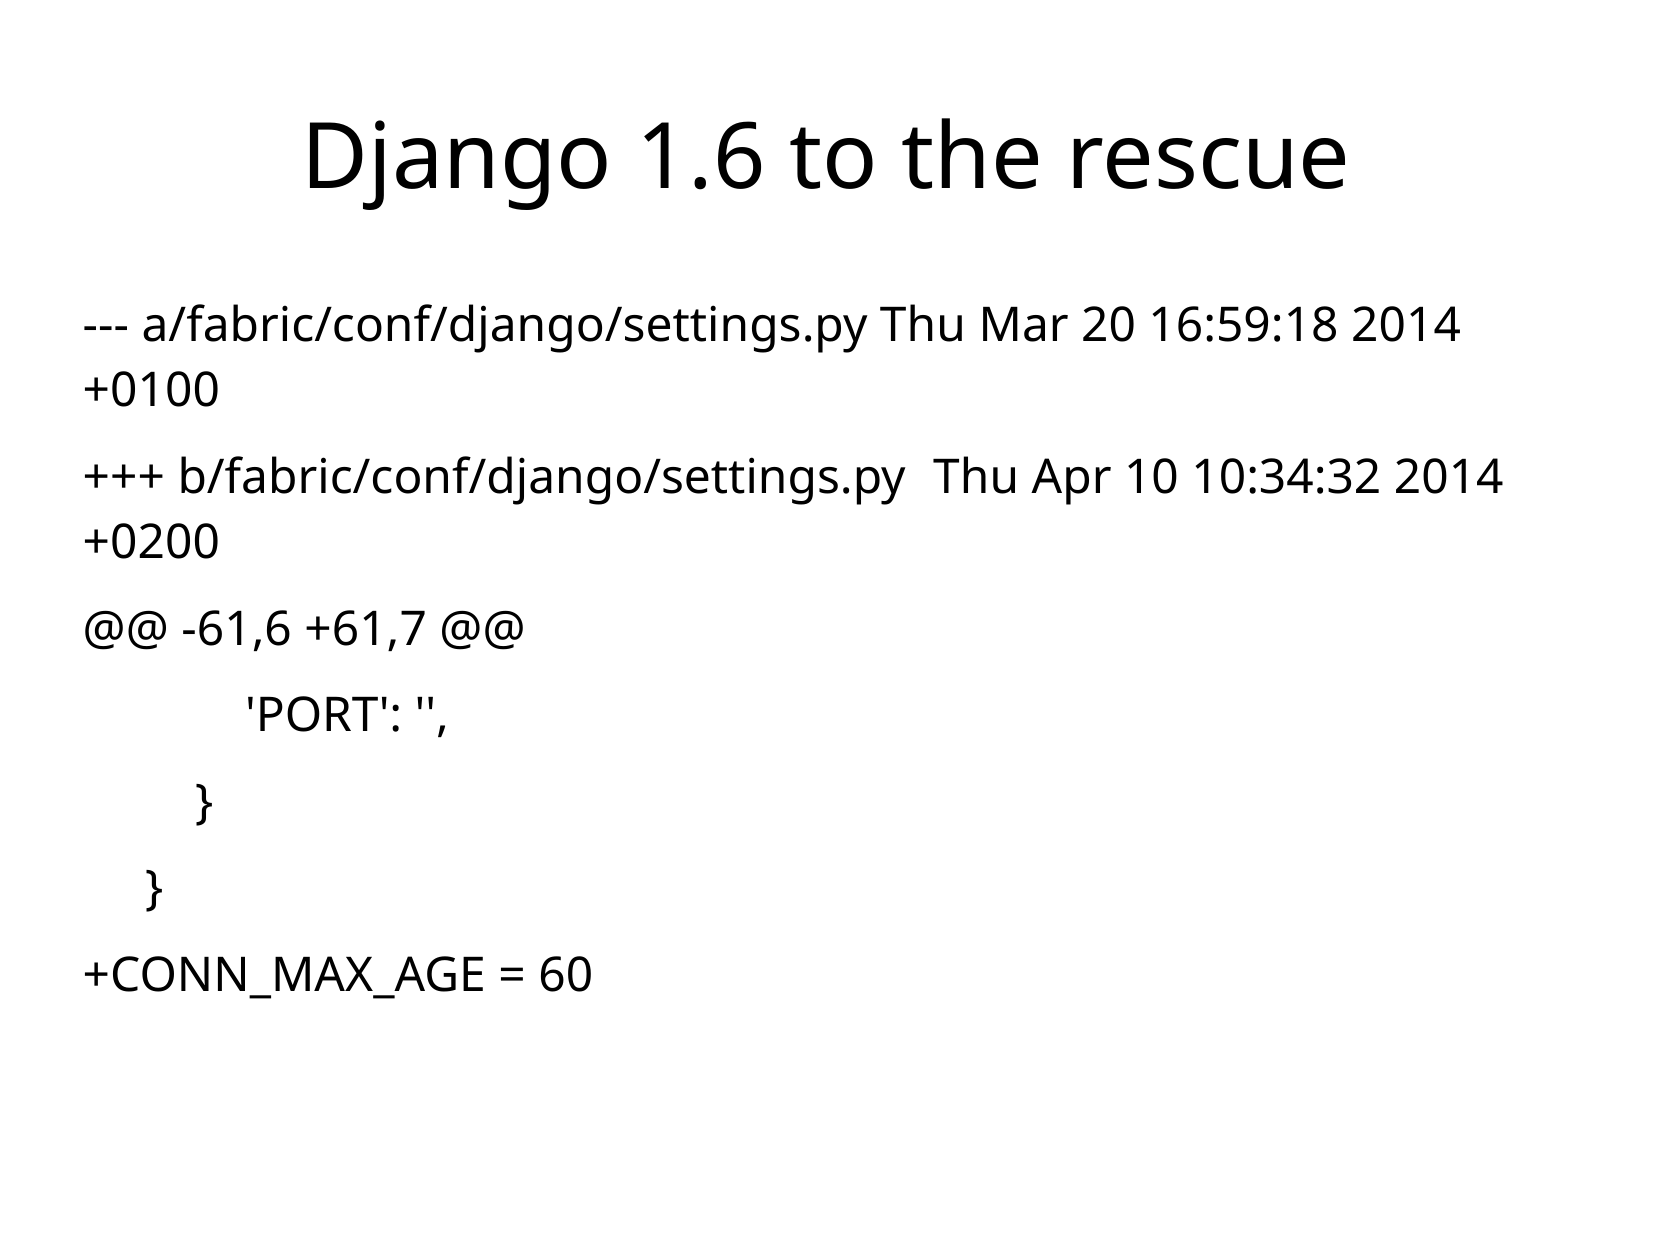

# Django 1.6 to the rescue
--- a/fabric/conf/django/settings.py	Thu Mar 20 16:59:18 2014 +0100
+++ b/fabric/conf/django/settings.py	Thu Apr 10 10:34:32 2014 +0200
@@ -61,6 +61,7 @@
 'PORT': '',
 }
 }
+CONN_MAX_AGE = 60